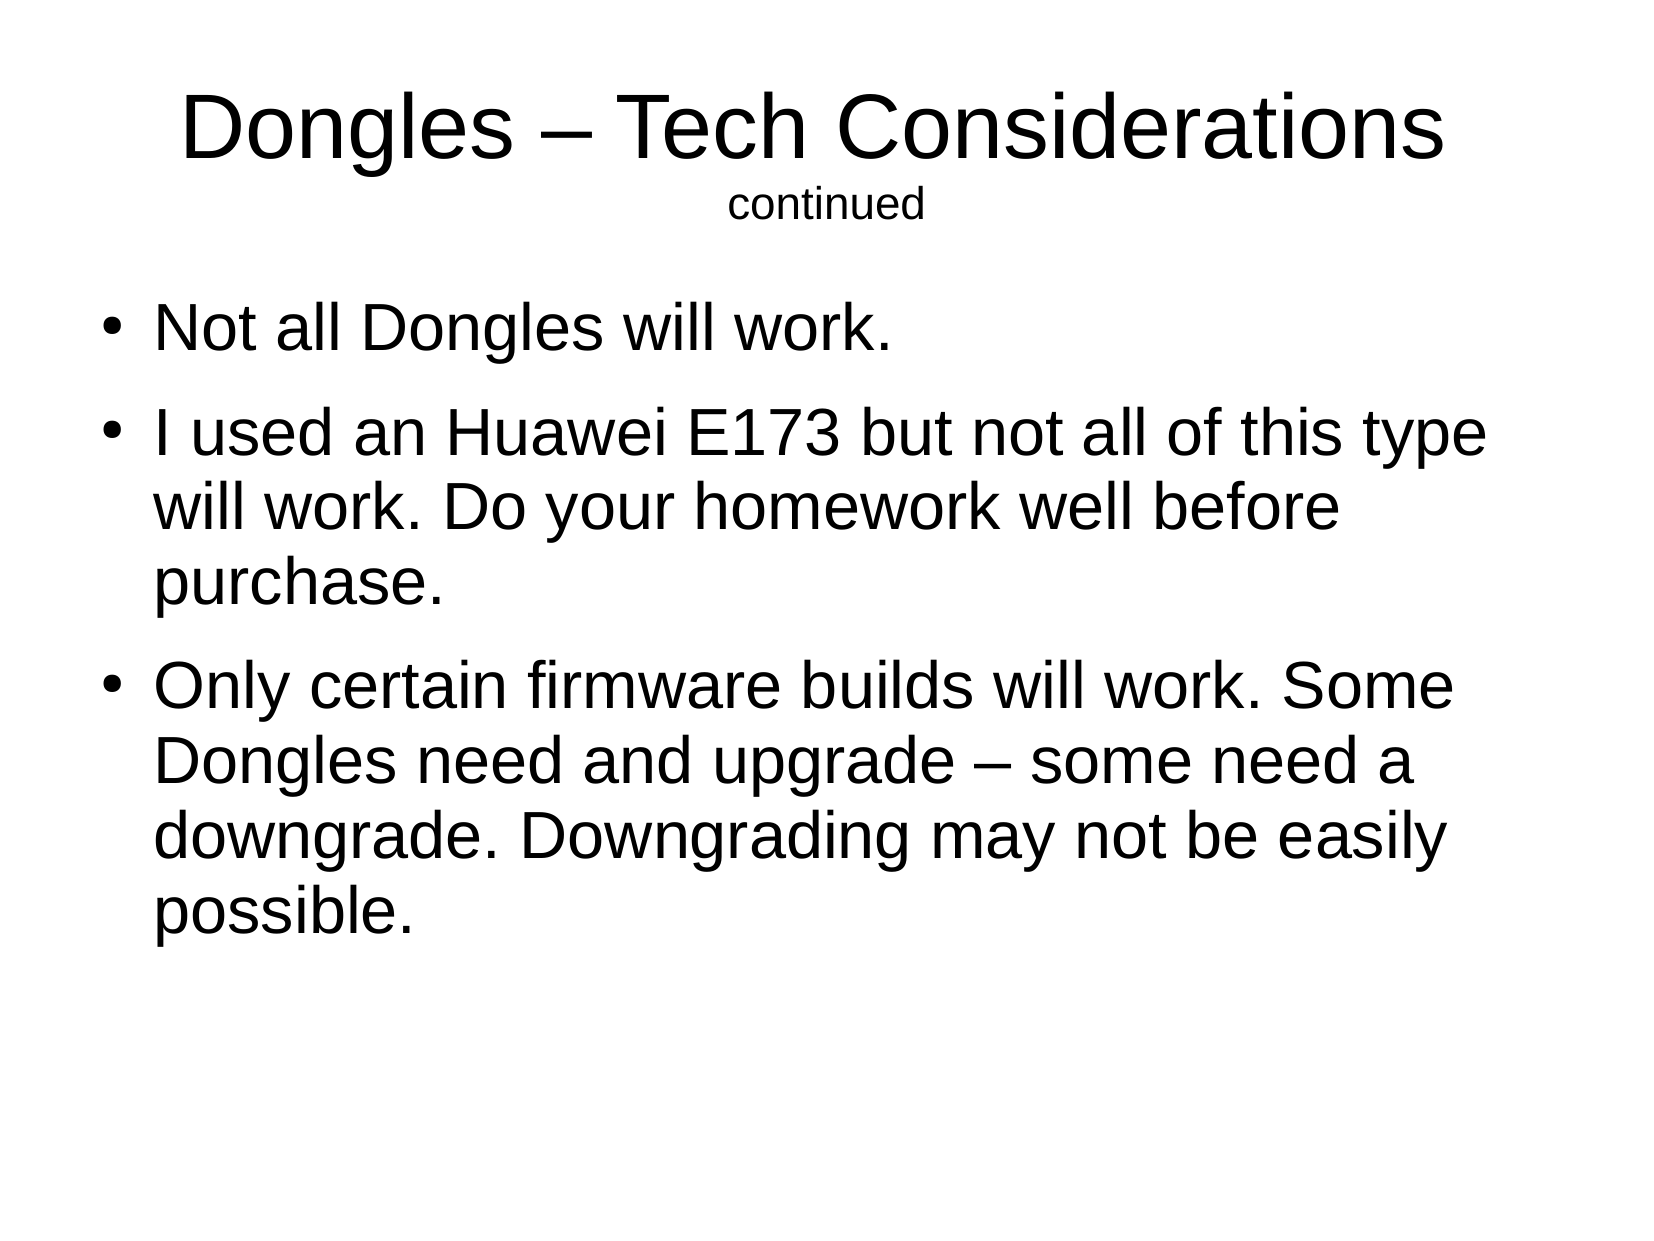

# Dongles – Tech Considerations continued
Not all Dongles will work.
I used an Huawei E173 but not all of this type will work. Do your homework well before purchase.
Only certain firmware builds will work. Some Dongles need and upgrade – some need a downgrade. Downgrading may not be easily possible.